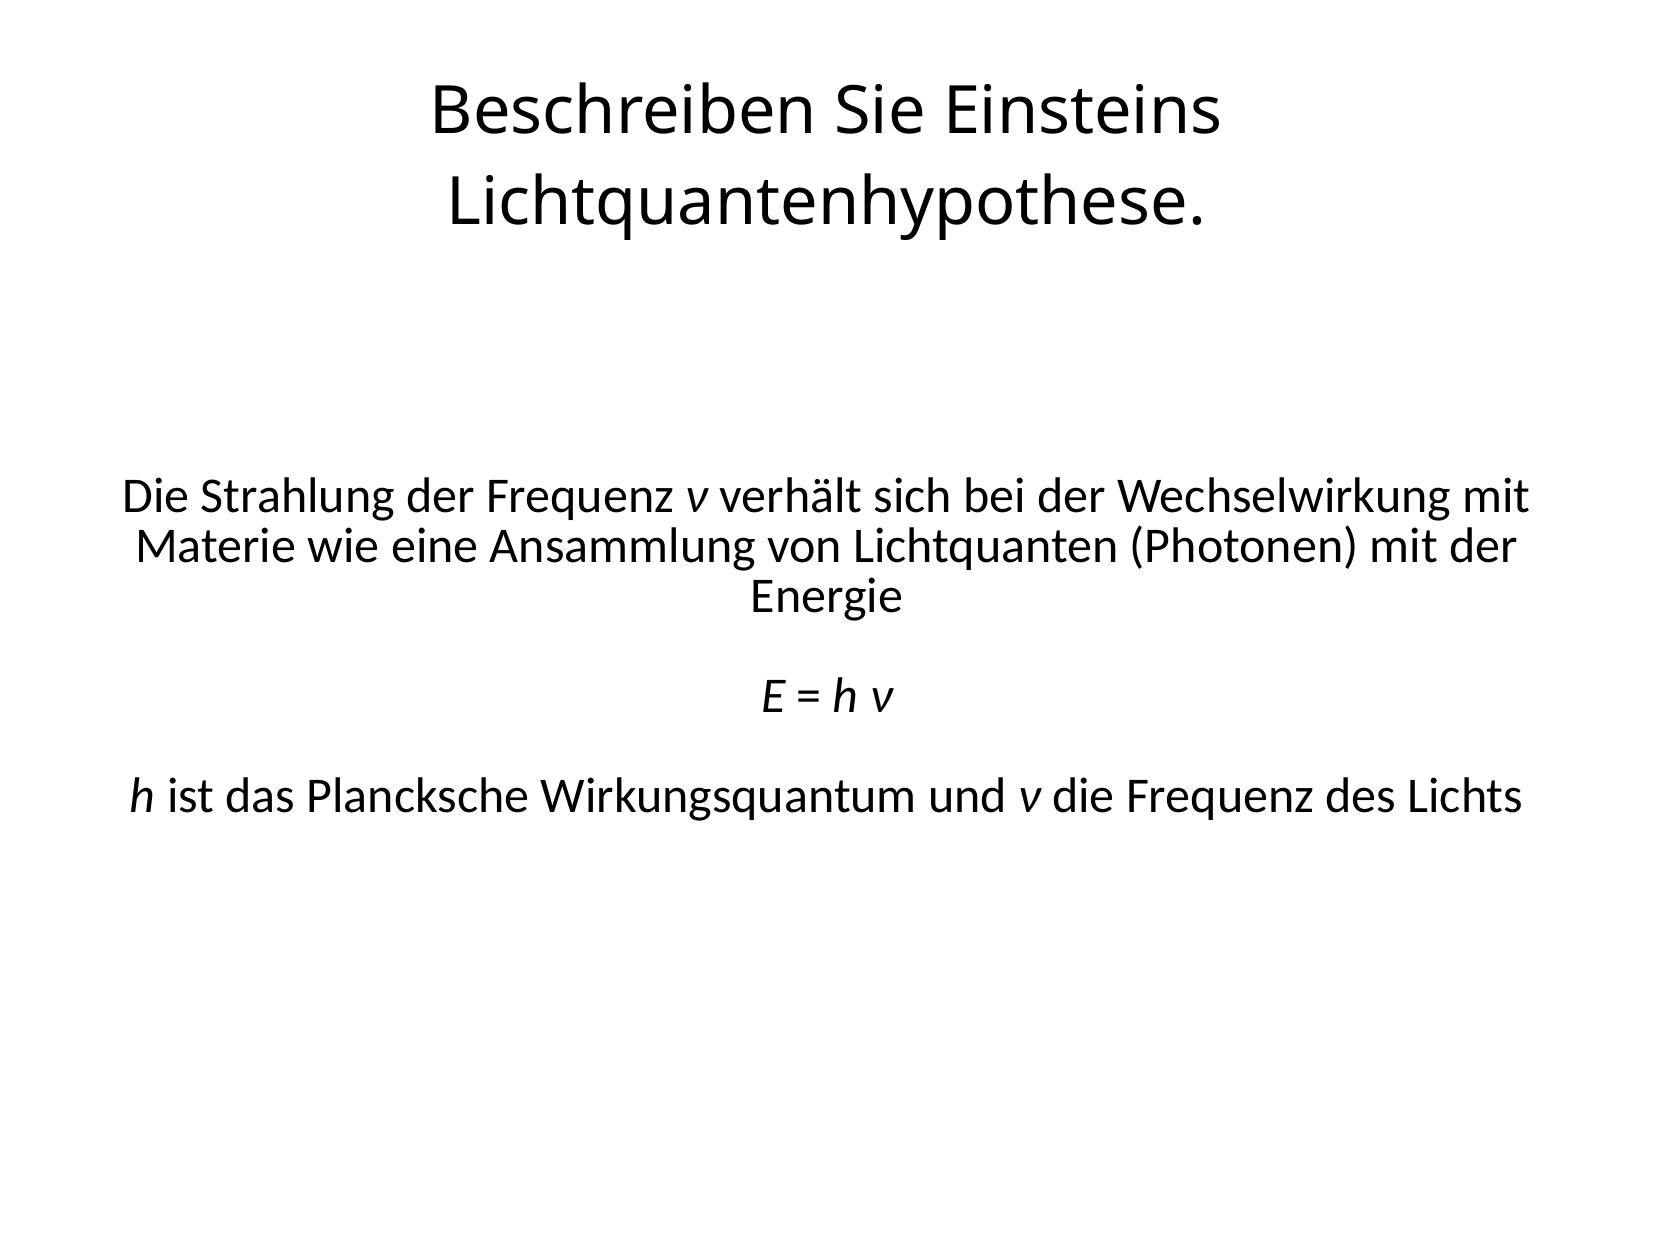

# Beschreiben Sie Einsteins Lichtquantenhypothese.
Die Strahlung der Frequenz ν verhält sich bei der Wechselwirkung mit Materie wie eine Ansammlung von Lichtquanten (Photonen) mit der Energie
E = h ν
h ist das Plancksche Wirkungsquantum und ν die Frequenz des Lichts